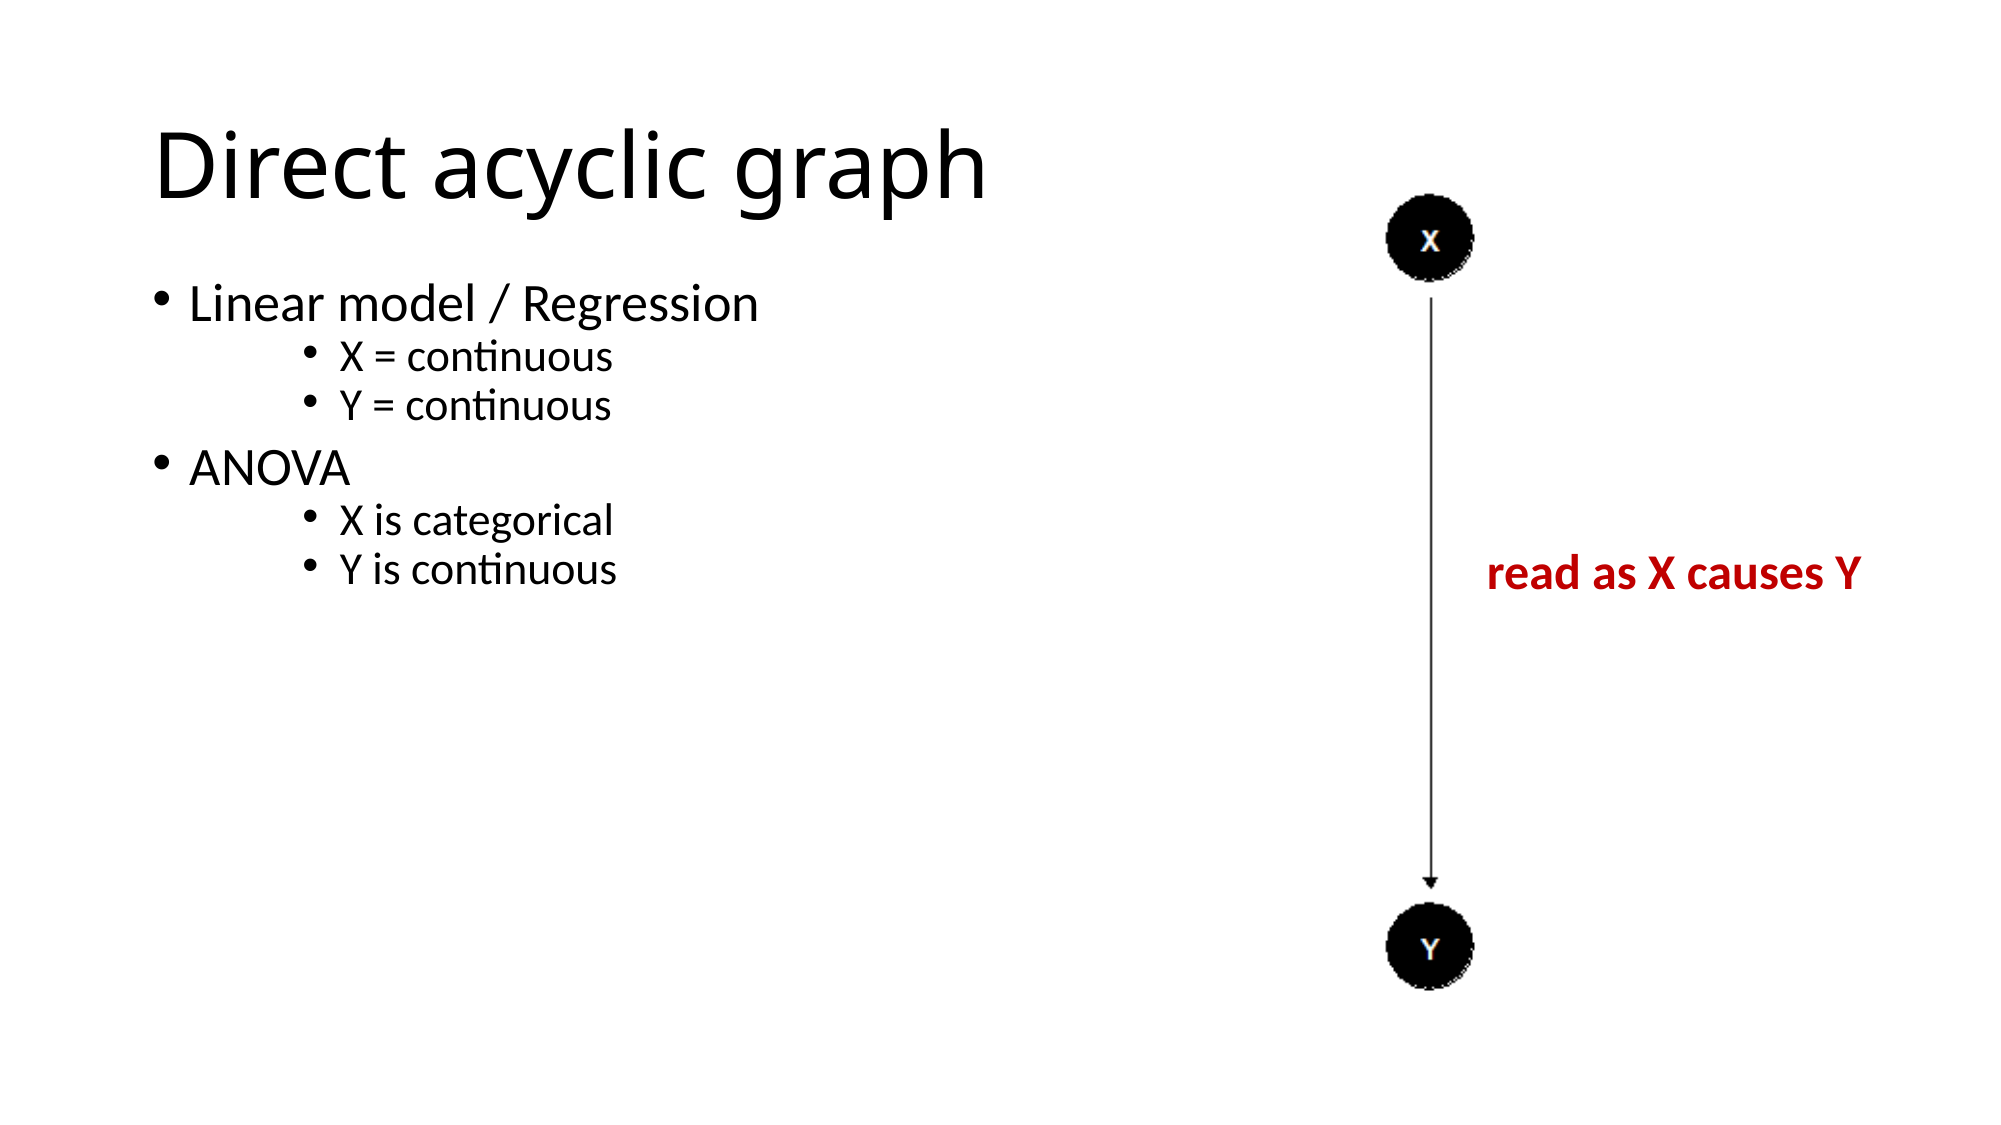

# Direct acyclic graph
Linear model / Regression
X = continuous
Y = continuous
ANOVA
X is categorical
Y is continuous
read as X causes Y